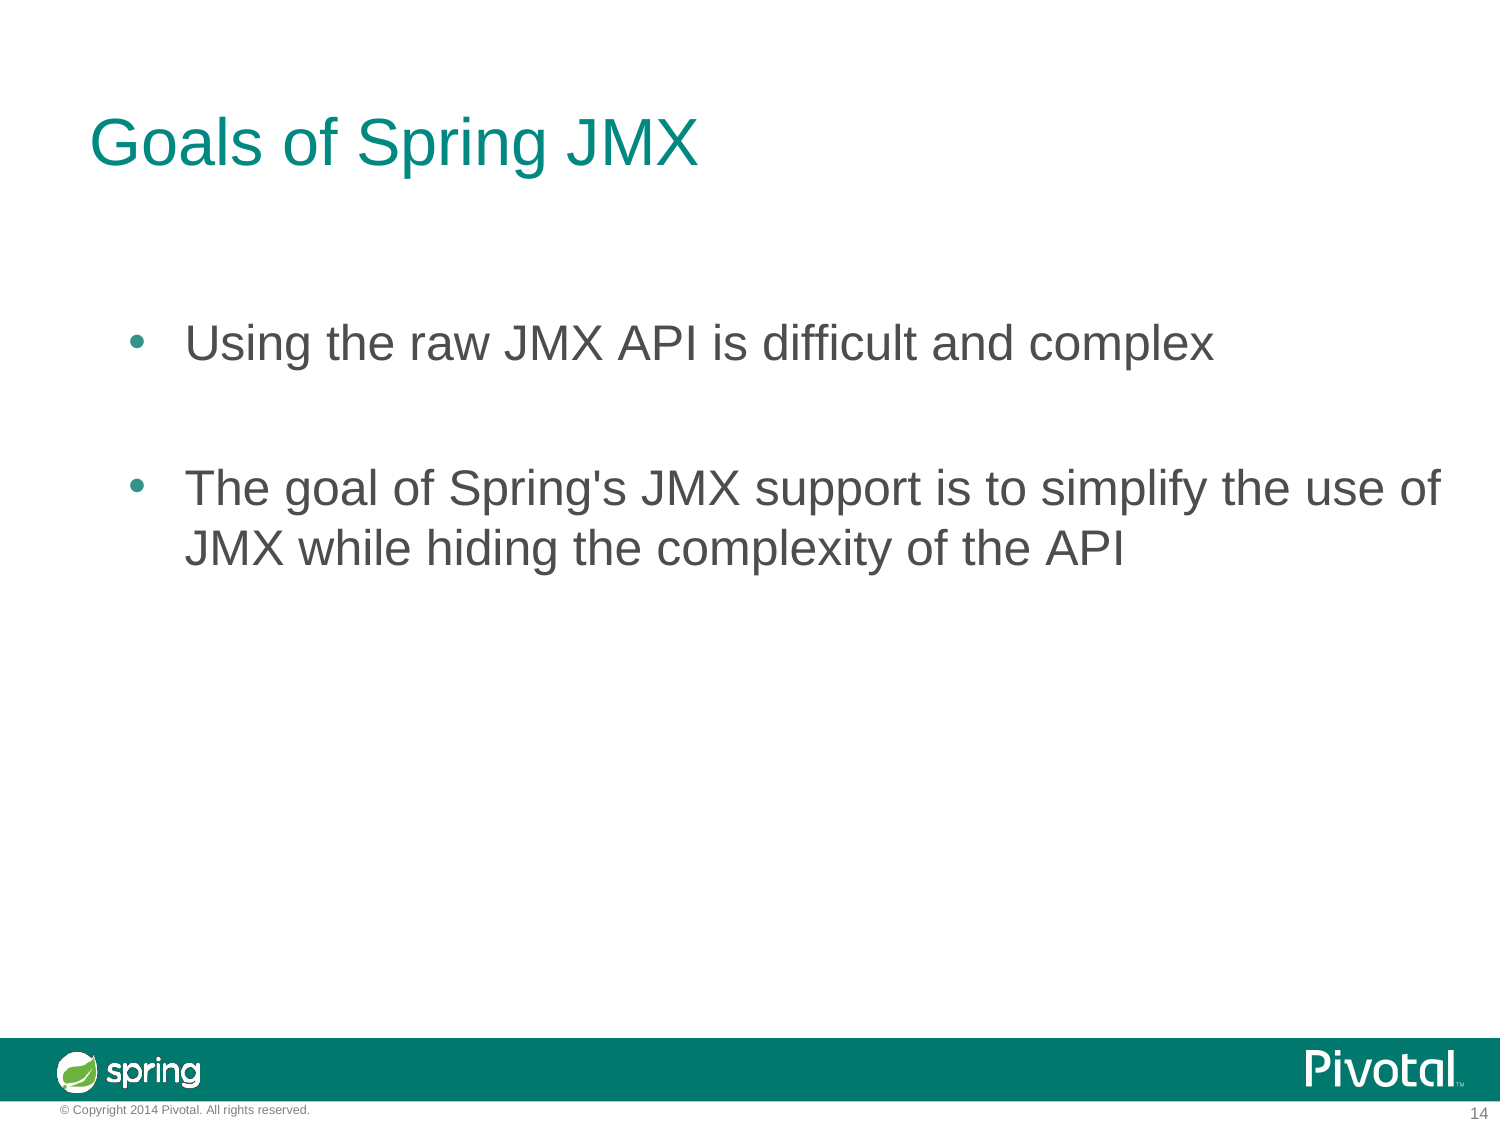

# Goals of Spring JMX
Using the raw JMX API is difficult and complex
The goal of Spring's JMX support is to simplify the use of JMX while hiding the complexity of the API